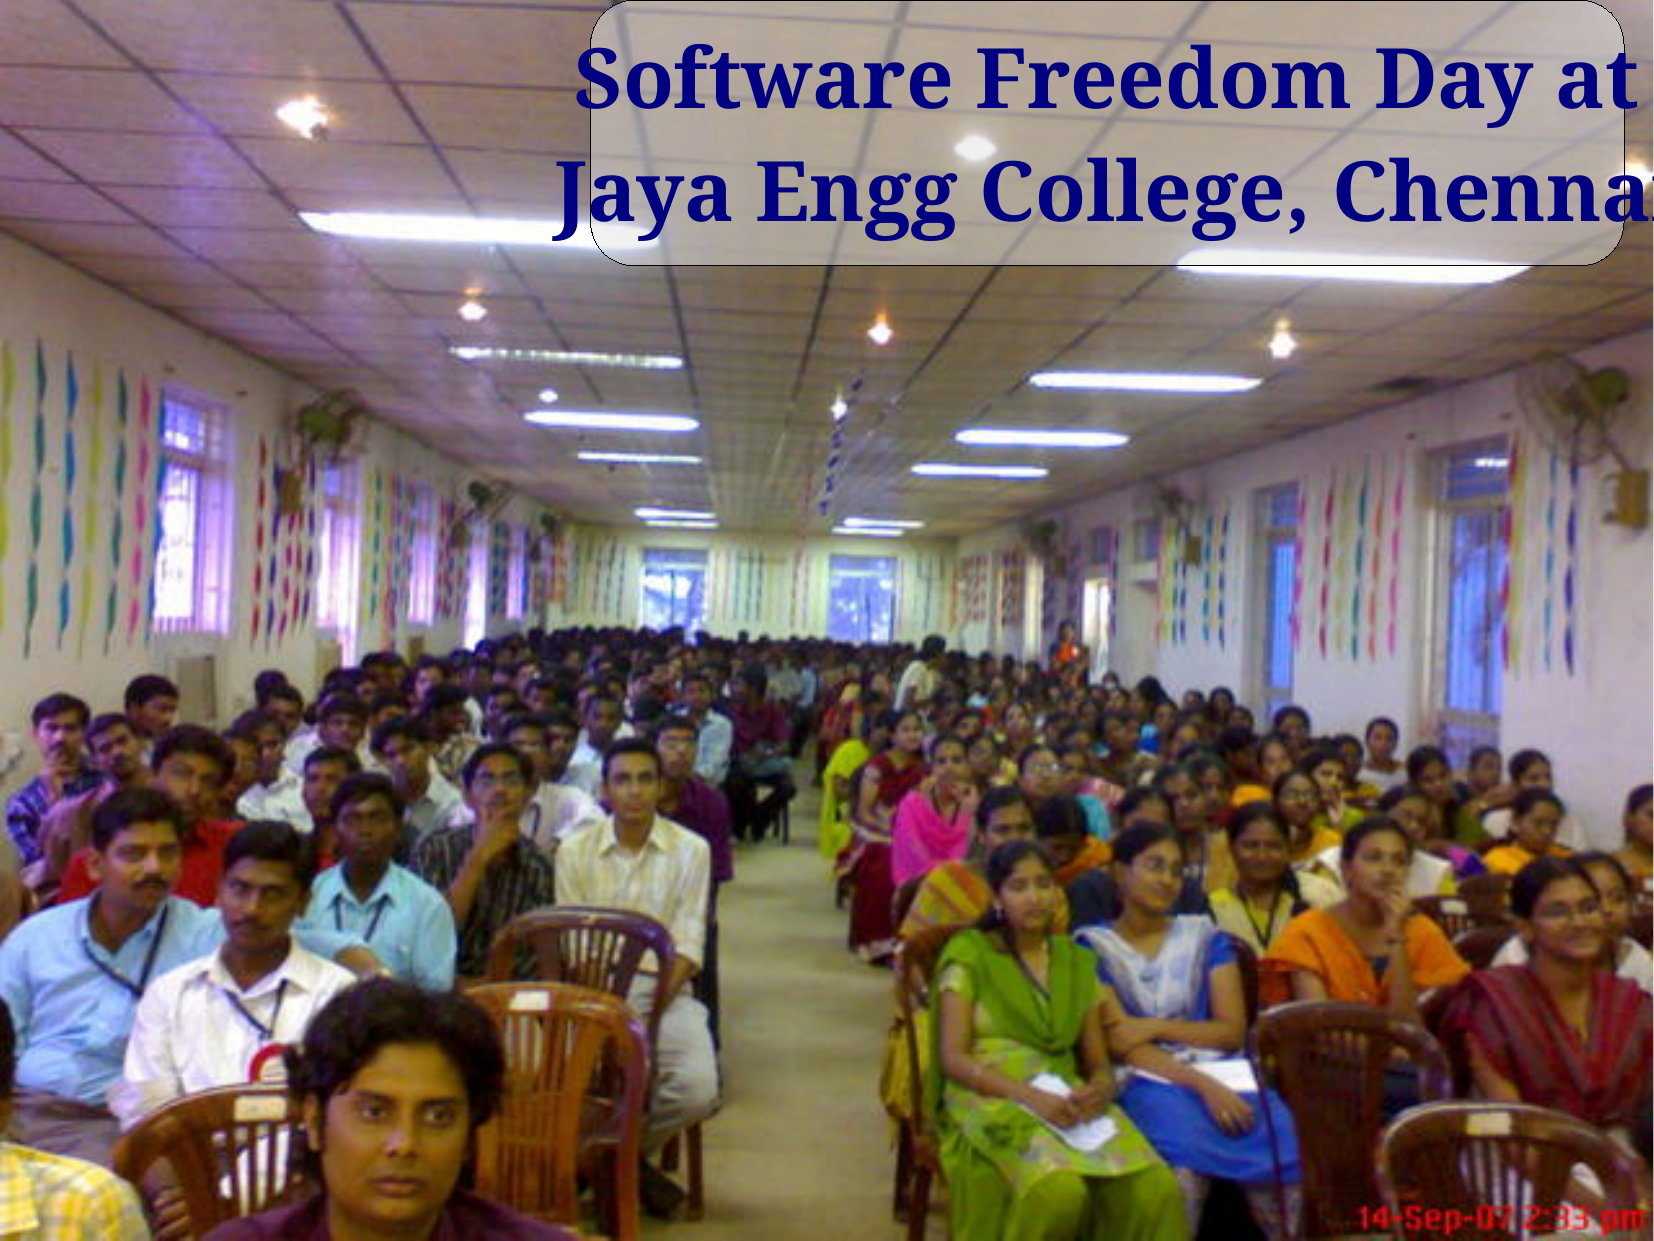

Software Freedom Day at
 Jaya Engg College, Chennai